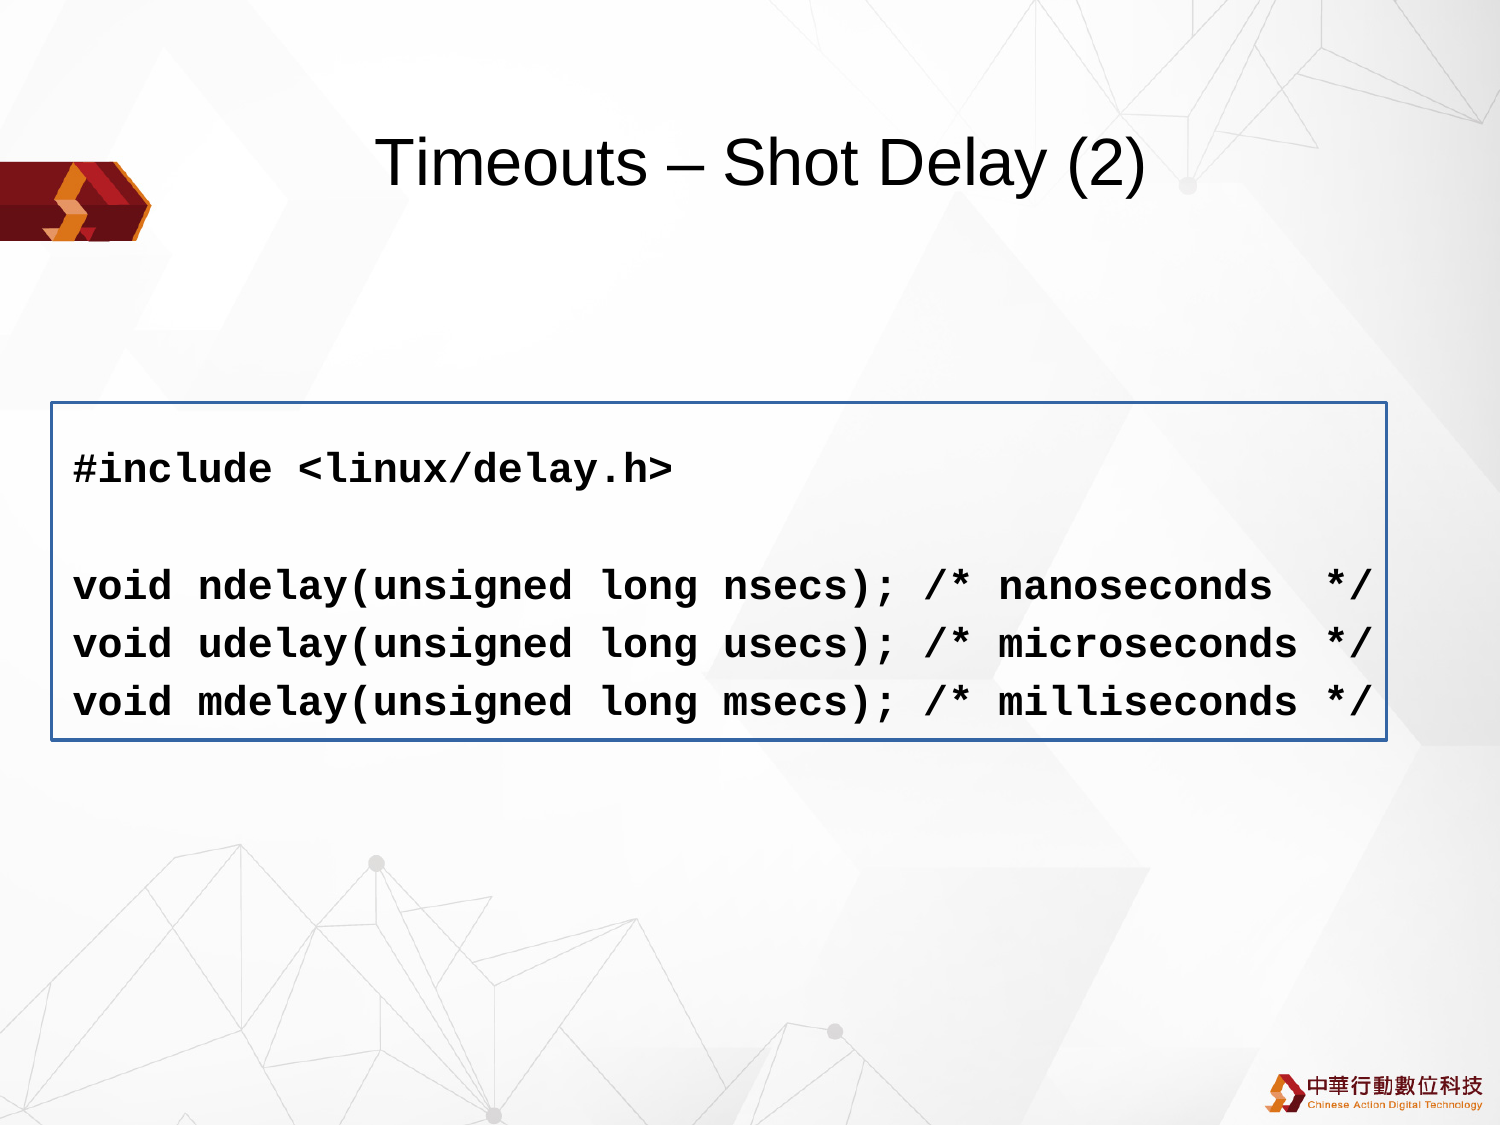

# Timeouts – Shot Delay (2)
#include <linux/delay.h>
void ndelay(unsigned long nsecs); /* nanoseconds */
void udelay(unsigned long usecs); /* microseconds */
void mdelay(unsigned long msecs); /* milliseconds */